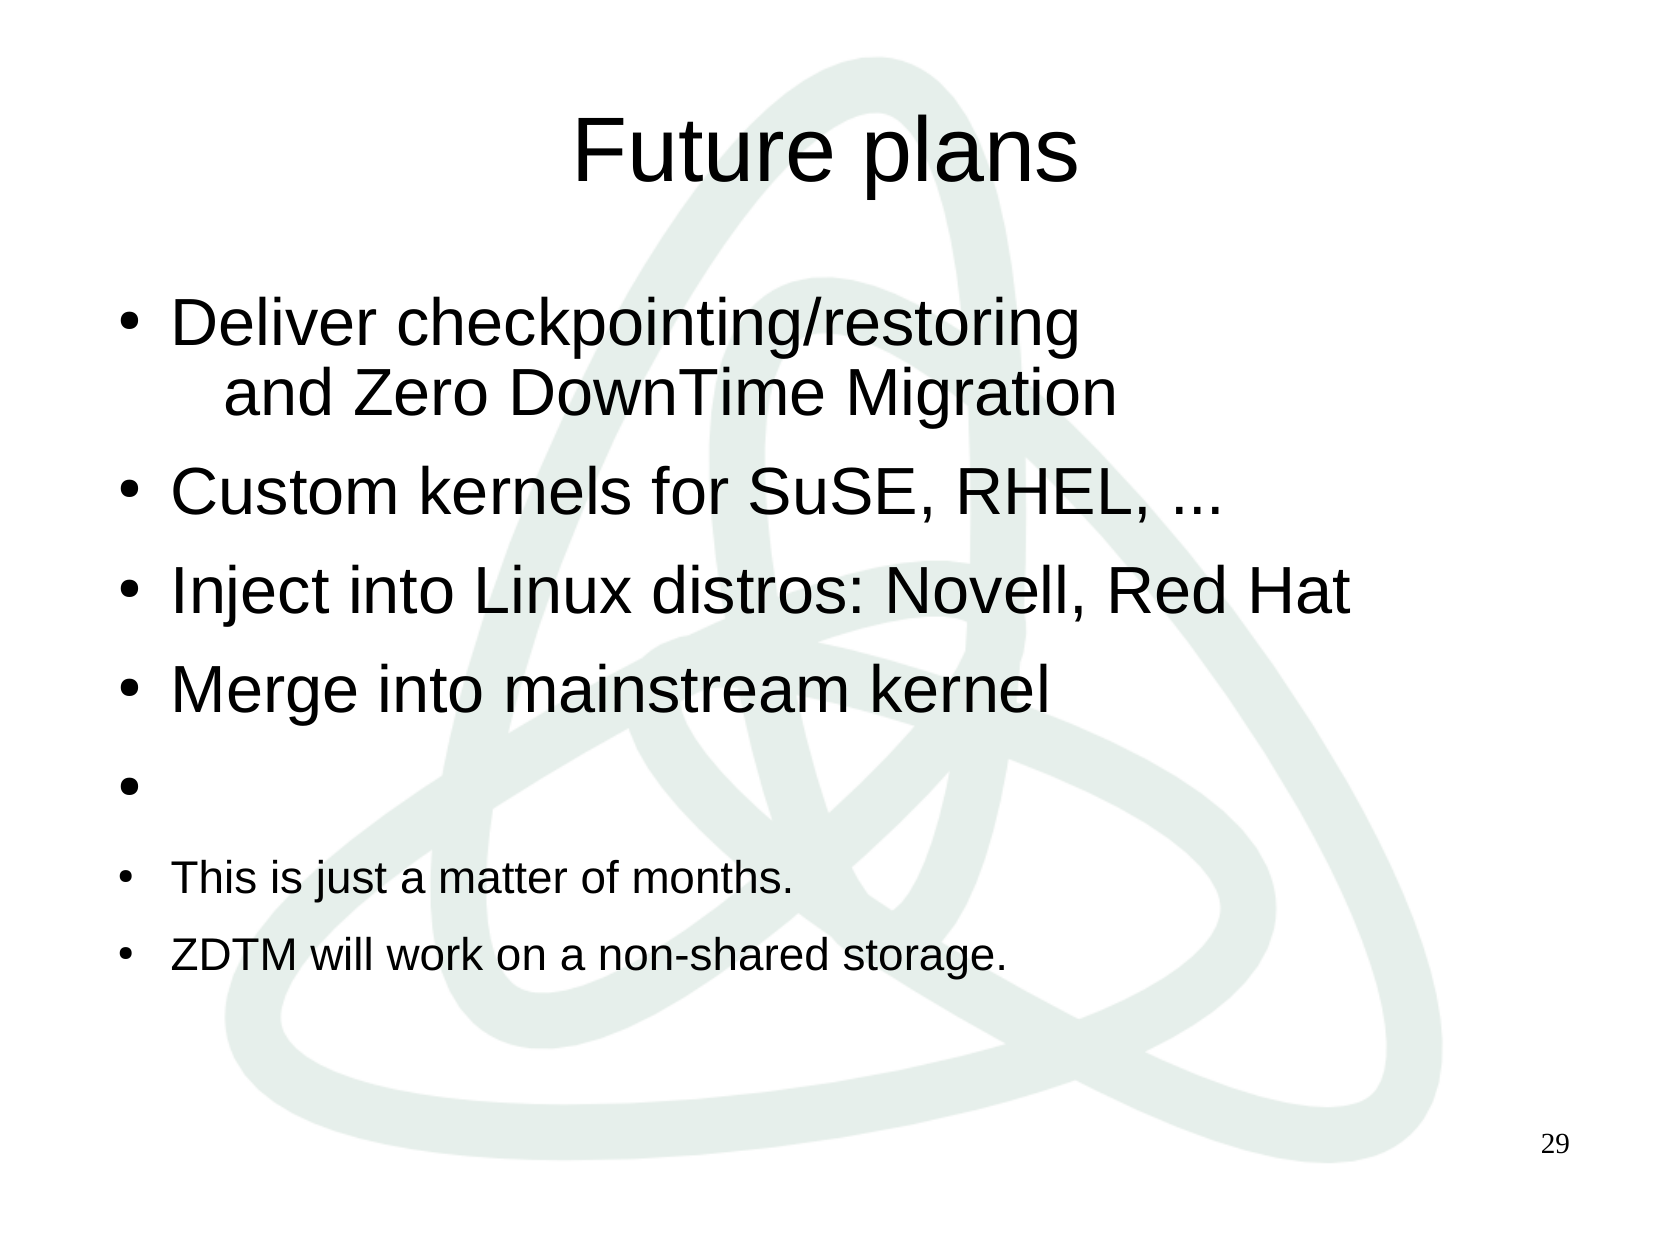

# Future plans
Deliver checkpointing/restoring
and Zero DownTime Migration
Custom kernels for SuSE, RHEL, ...
Inject into Linux distros: Novell, Red Hat
Merge into mainstream kernel
This is just a matter of months.
ZDTM will work on a non-shared storage.